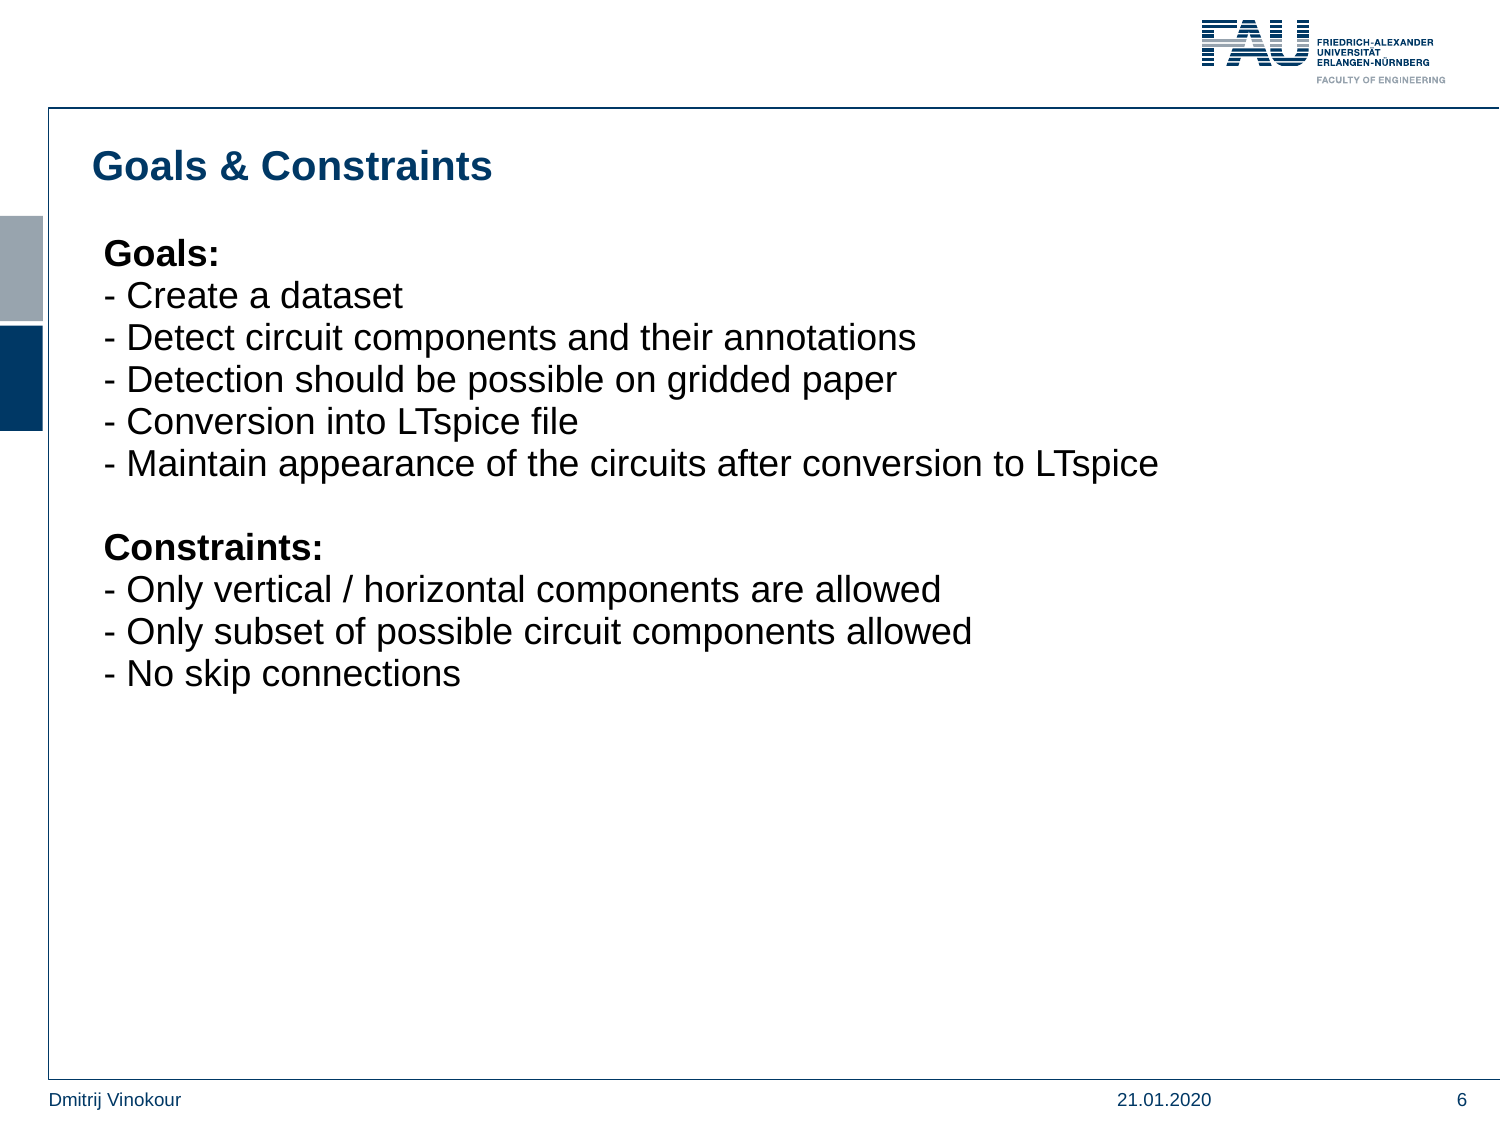

Goals & Constraints
Goals:
- Create a dataset
- Detect circuit components and their annotations
- Detection should be possible on gridded paper
- Conversion into LTspice file
- Maintain appearance of the circuits after conversion to LTspice
Constraints:
- Only vertical / horizontal components are allowed
- Only subset of possible circuit components allowed
- No skip connections
21.01.2020
Dmitrij Vinokour